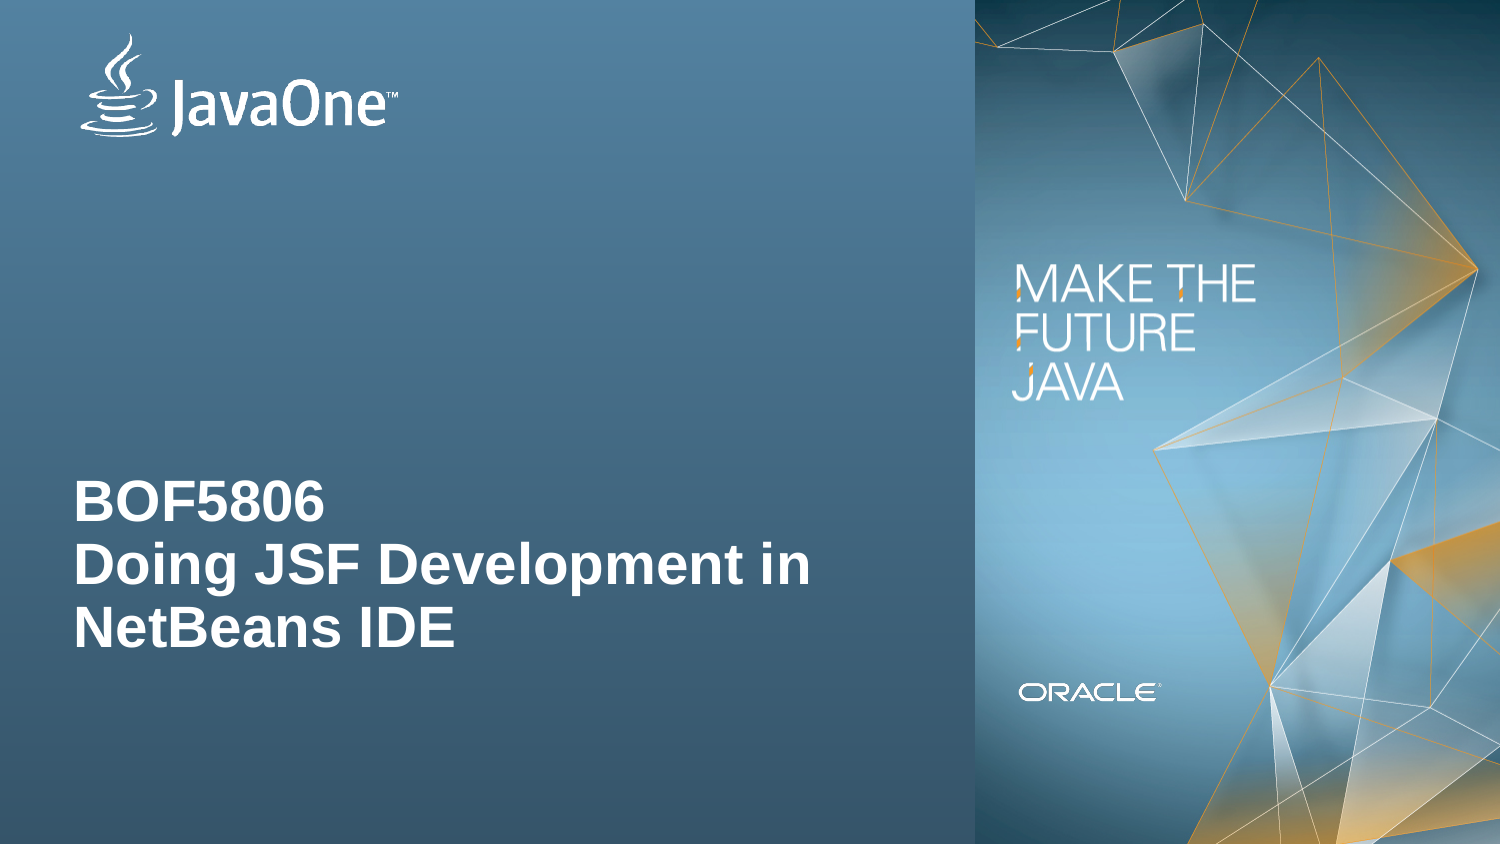

# BOF5806 Doing JSF Development in NetBeans IDE